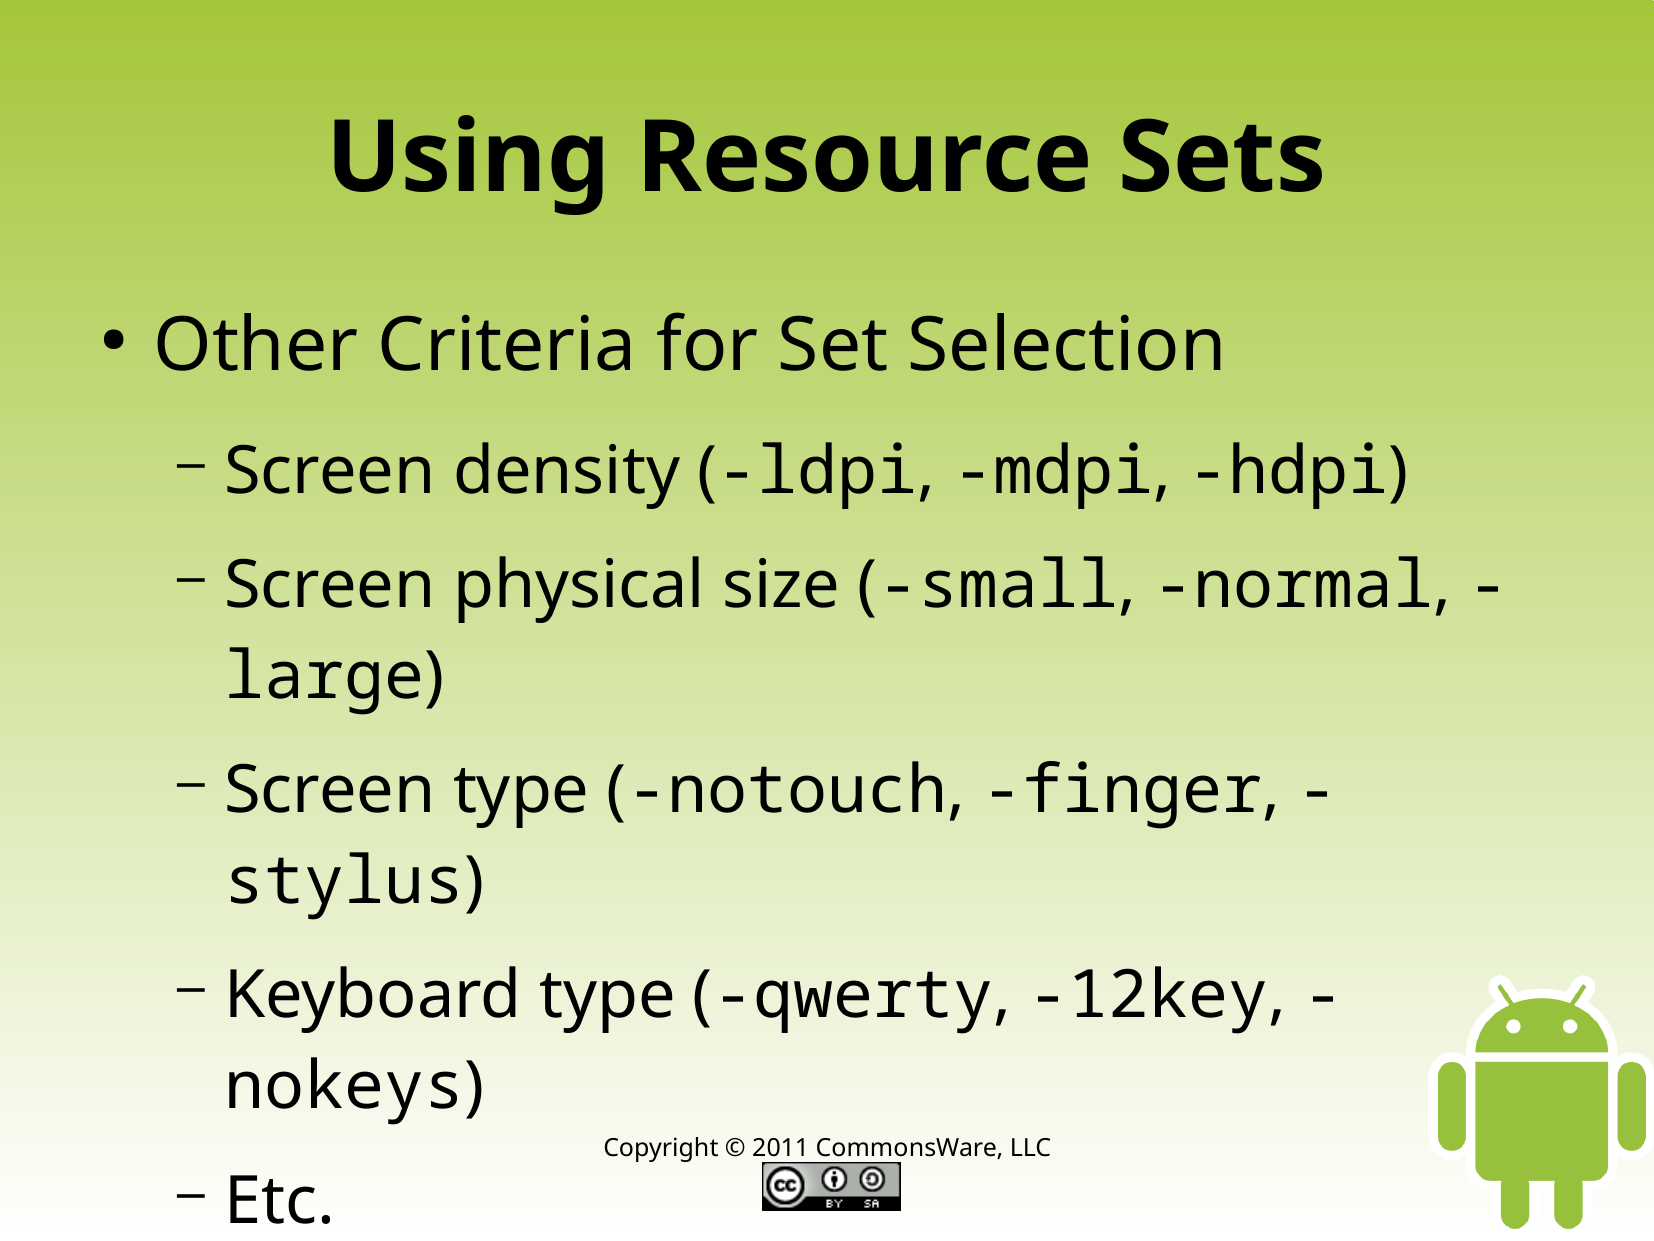

# Using Resource Sets
Other Criteria for Set Selection
Screen density (-ldpi, -mdpi, -hdpi)
Screen physical size (-small, -normal, -large)
Screen type (-notouch, -finger, -stylus)
Keyboard type (-qwerty, -12key, -nokeys)
Etc.